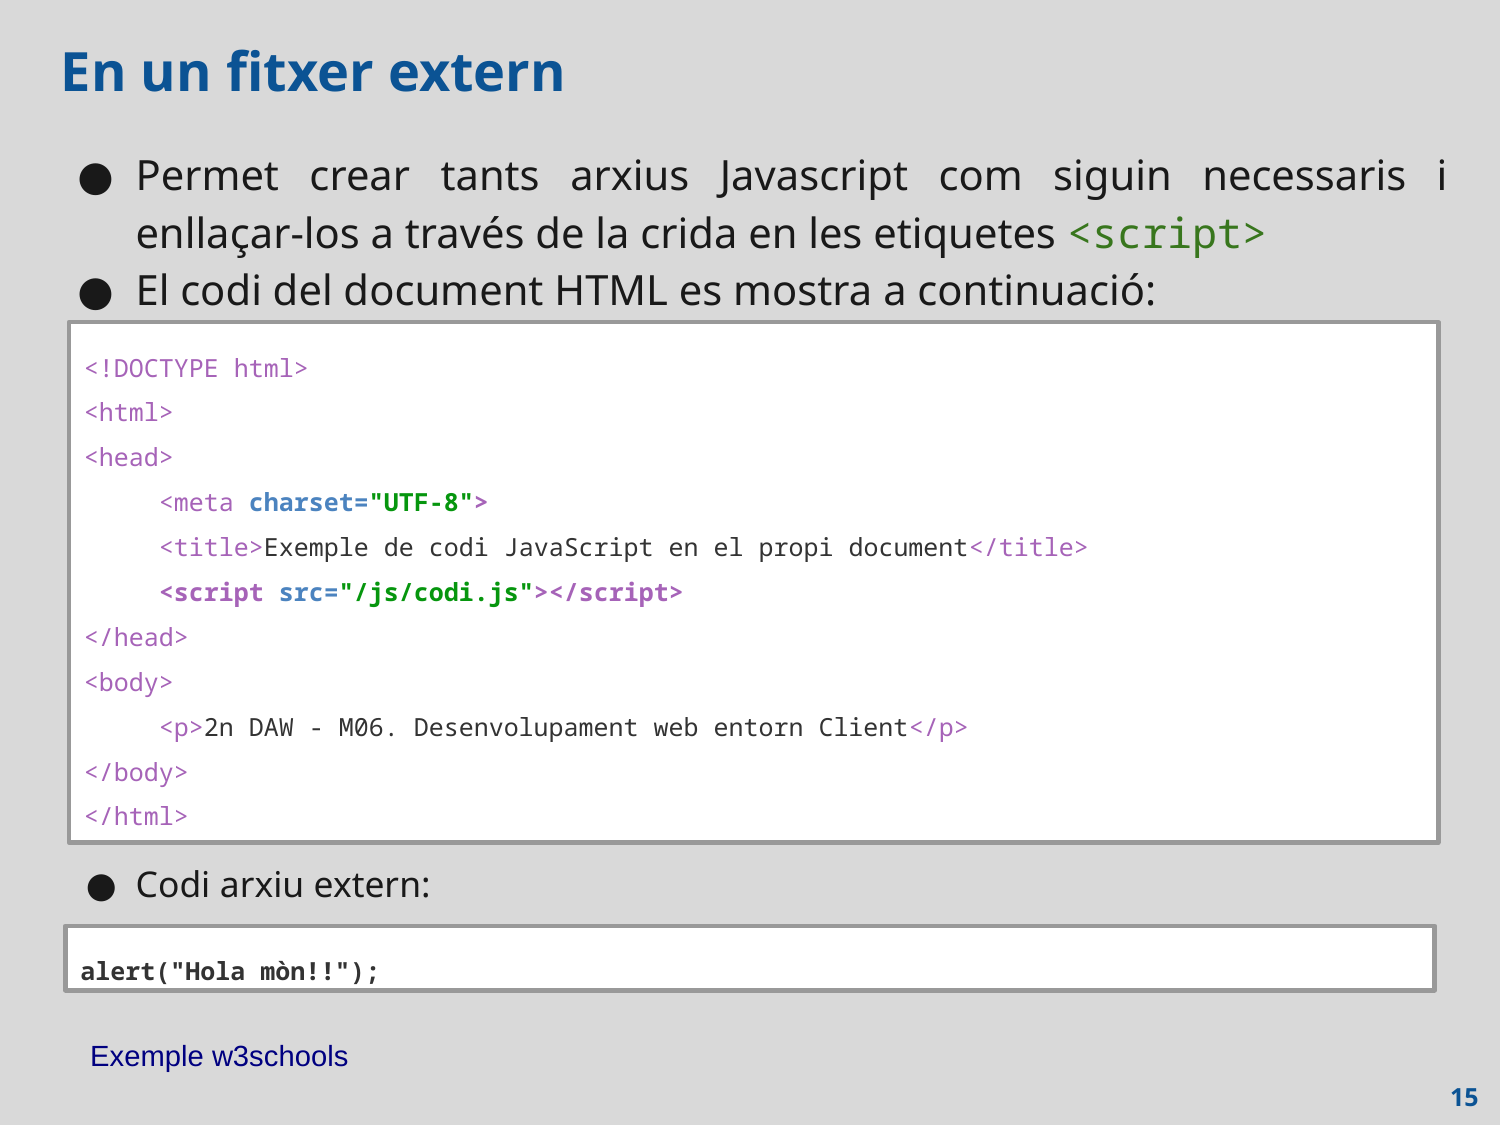

# En un fitxer extern
Permet crear tants arxius Javascript com siguin necessaris i enllaçar-los a través de la crida en les etiquetes <script>
El codi del document HTML es mostra a continuació:
Codi arxiu extern:
<!DOCTYPE html>
<html>
<head>
	<meta charset="UTF-8">
	<title>Exemple de codi JavaScript en el propi document</title>
	<script src="/js/codi.js"></script>
</head>
<body>
	<p>2n DAW - M06. Desenvolupament web entorn Client</p>
</body>
</html>
alert("Hola mòn!!");
Exemple w3schools